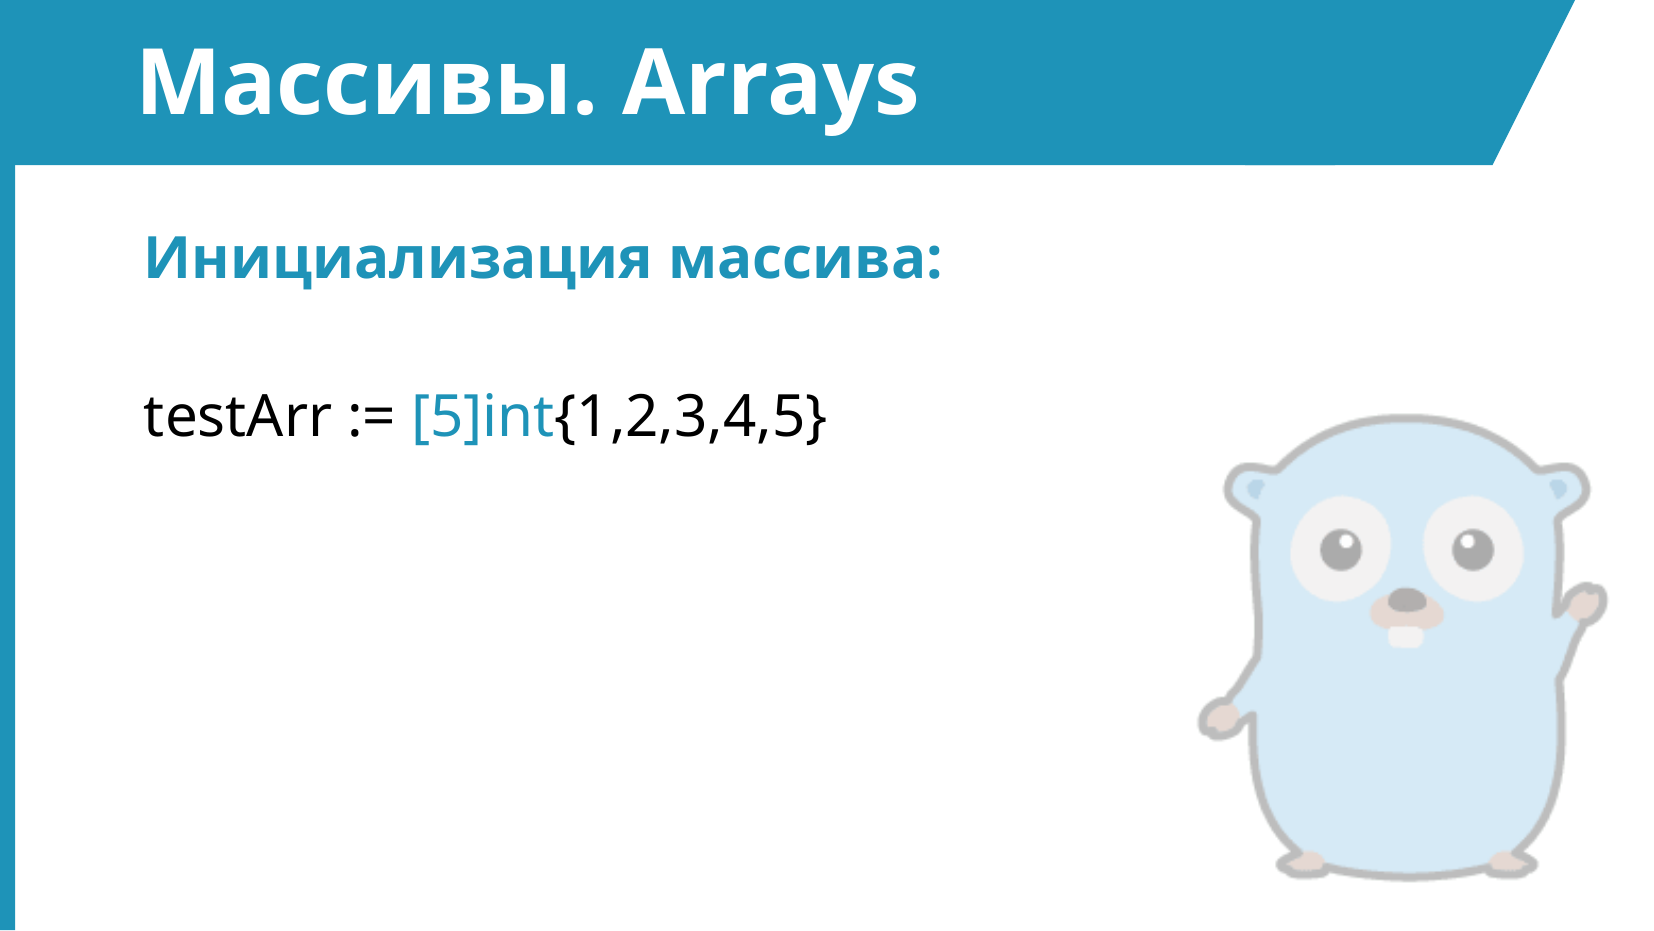

# Массивы. Arrays
Инициализация массива:
testArr := [5]int{1,2,3,4,5}